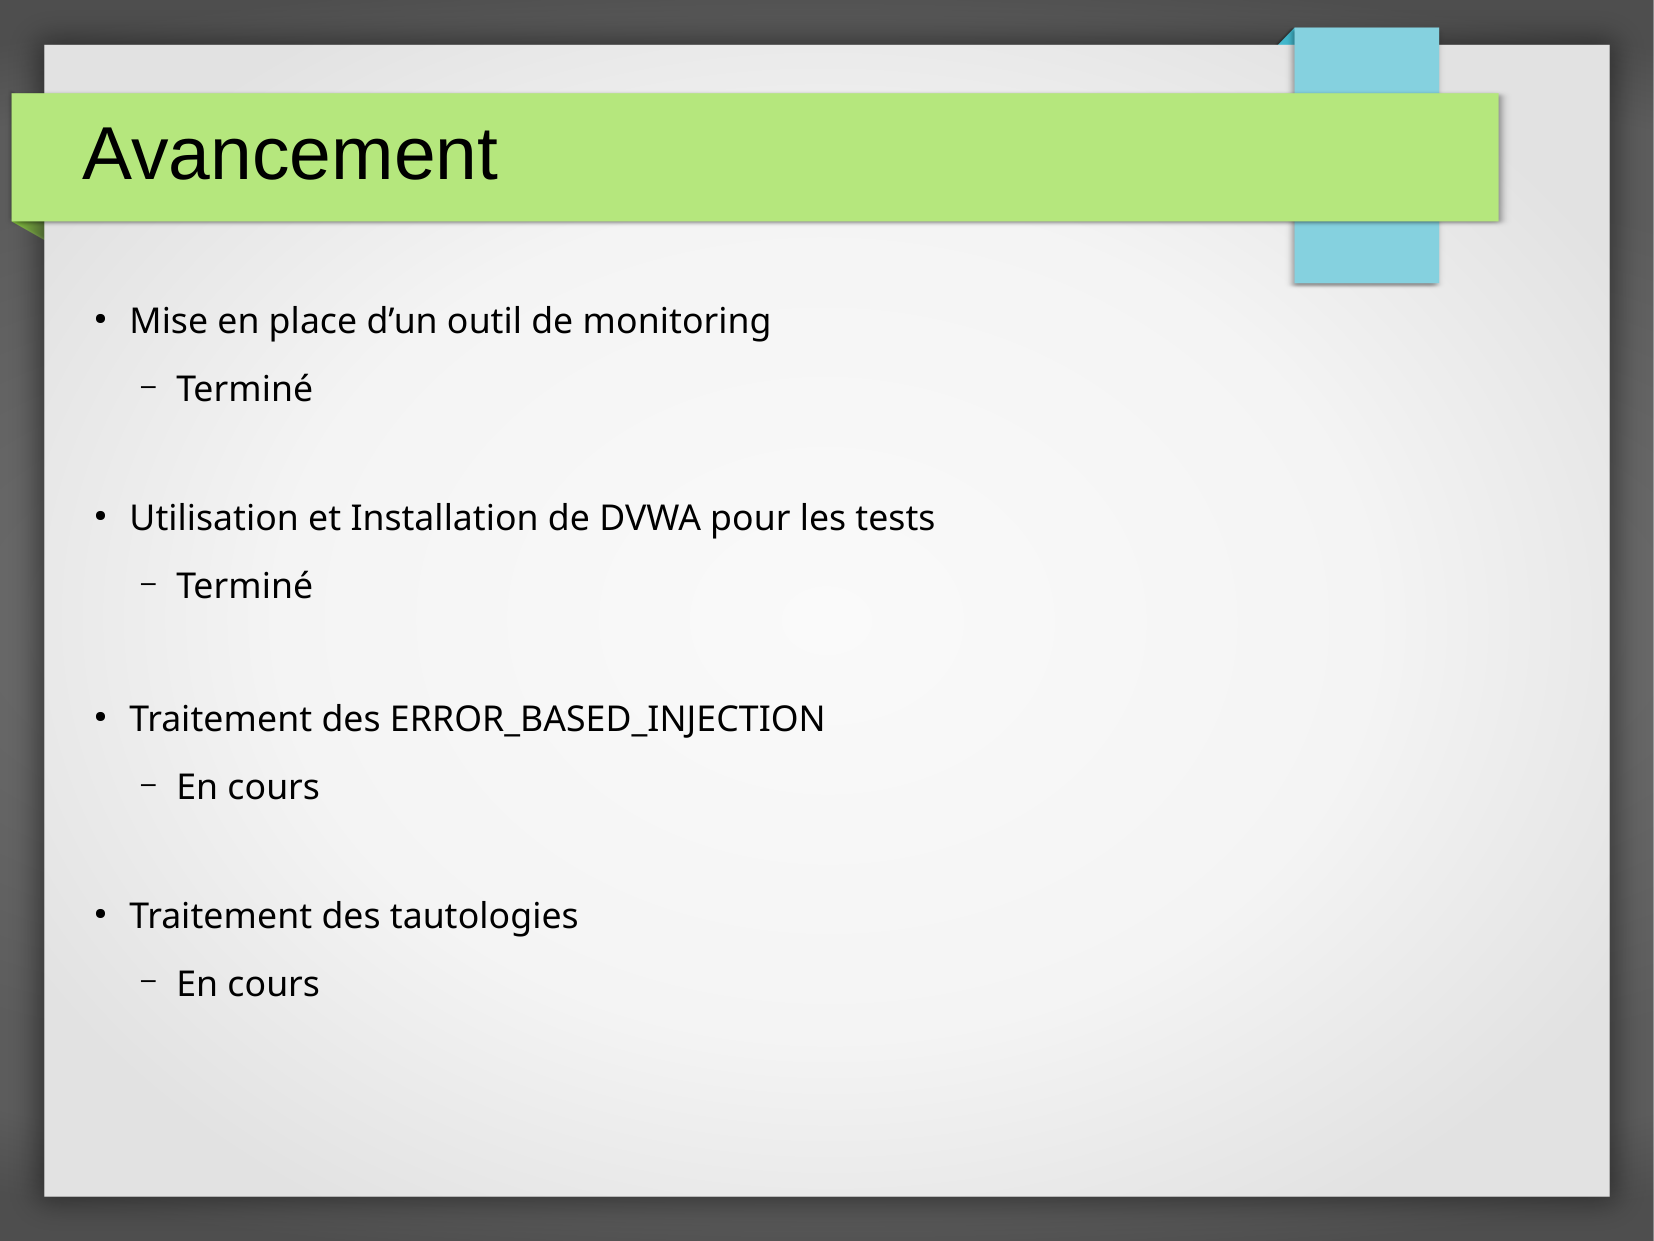

# Avancement
Mise en place d’un outil de monitoring
Terminé
Utilisation et Installation de DVWA pour les tests
Terminé
Traitement des ERROR_BASED_INJECTION
En cours
Traitement des tautologies
En cours